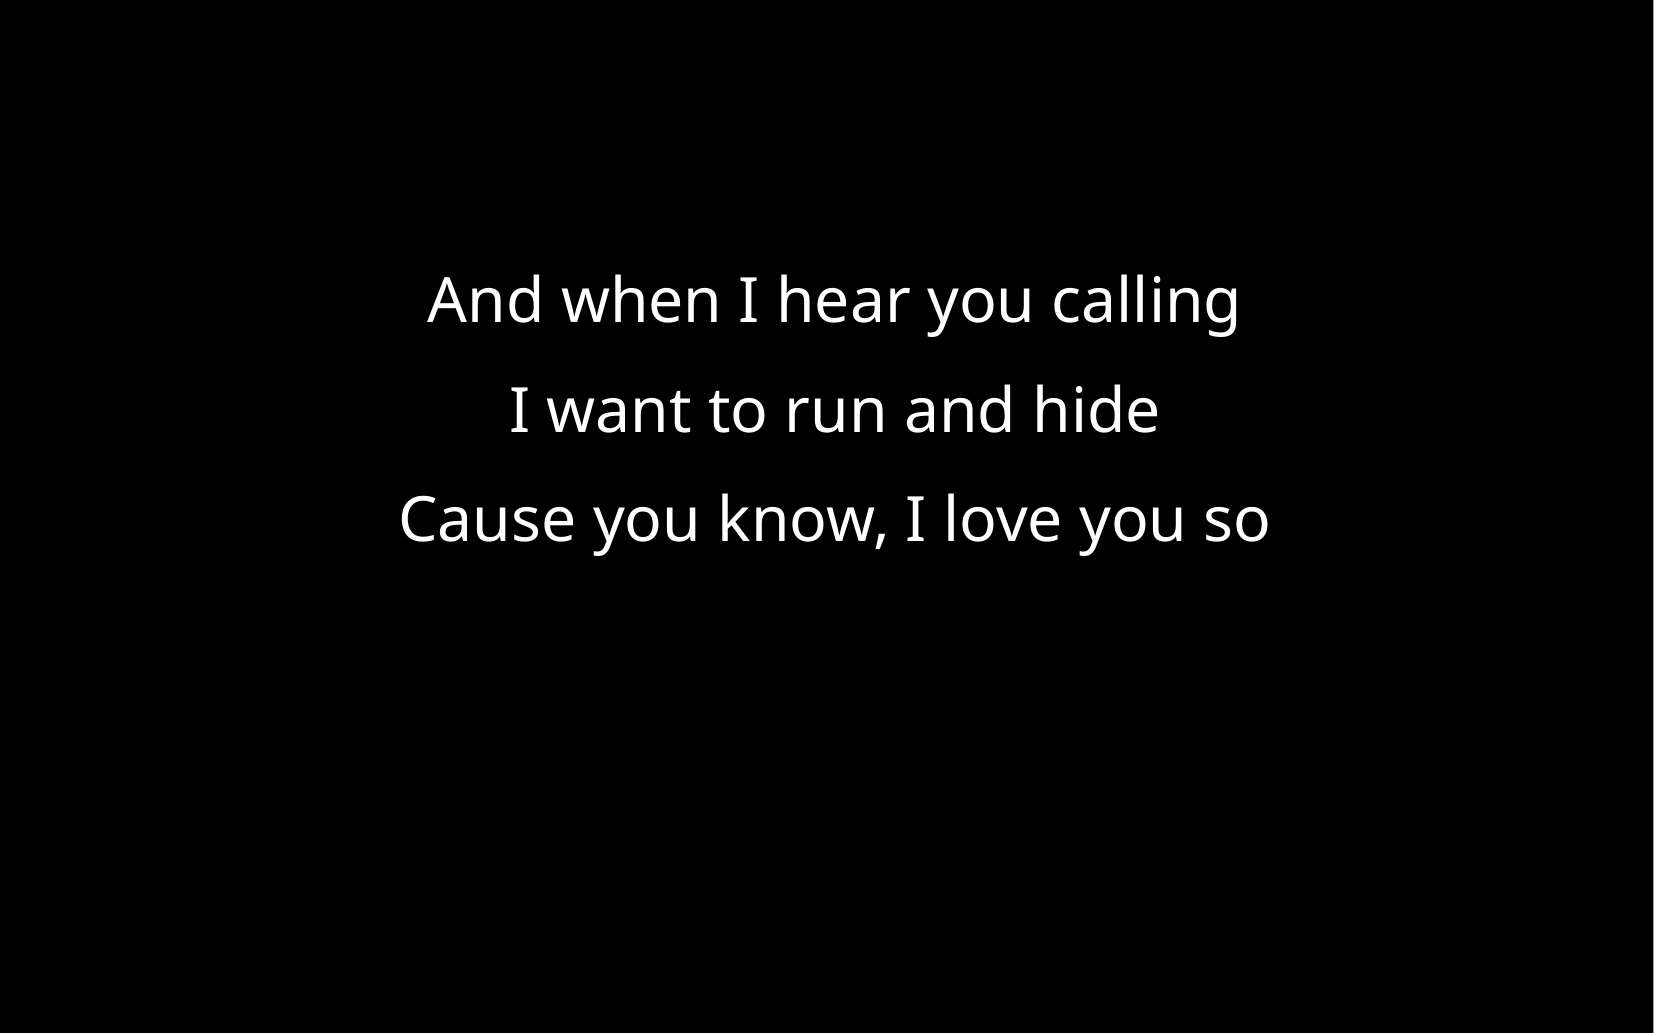

#
And when I hear you calling
I want to run and hide
Cause you know, I love you so